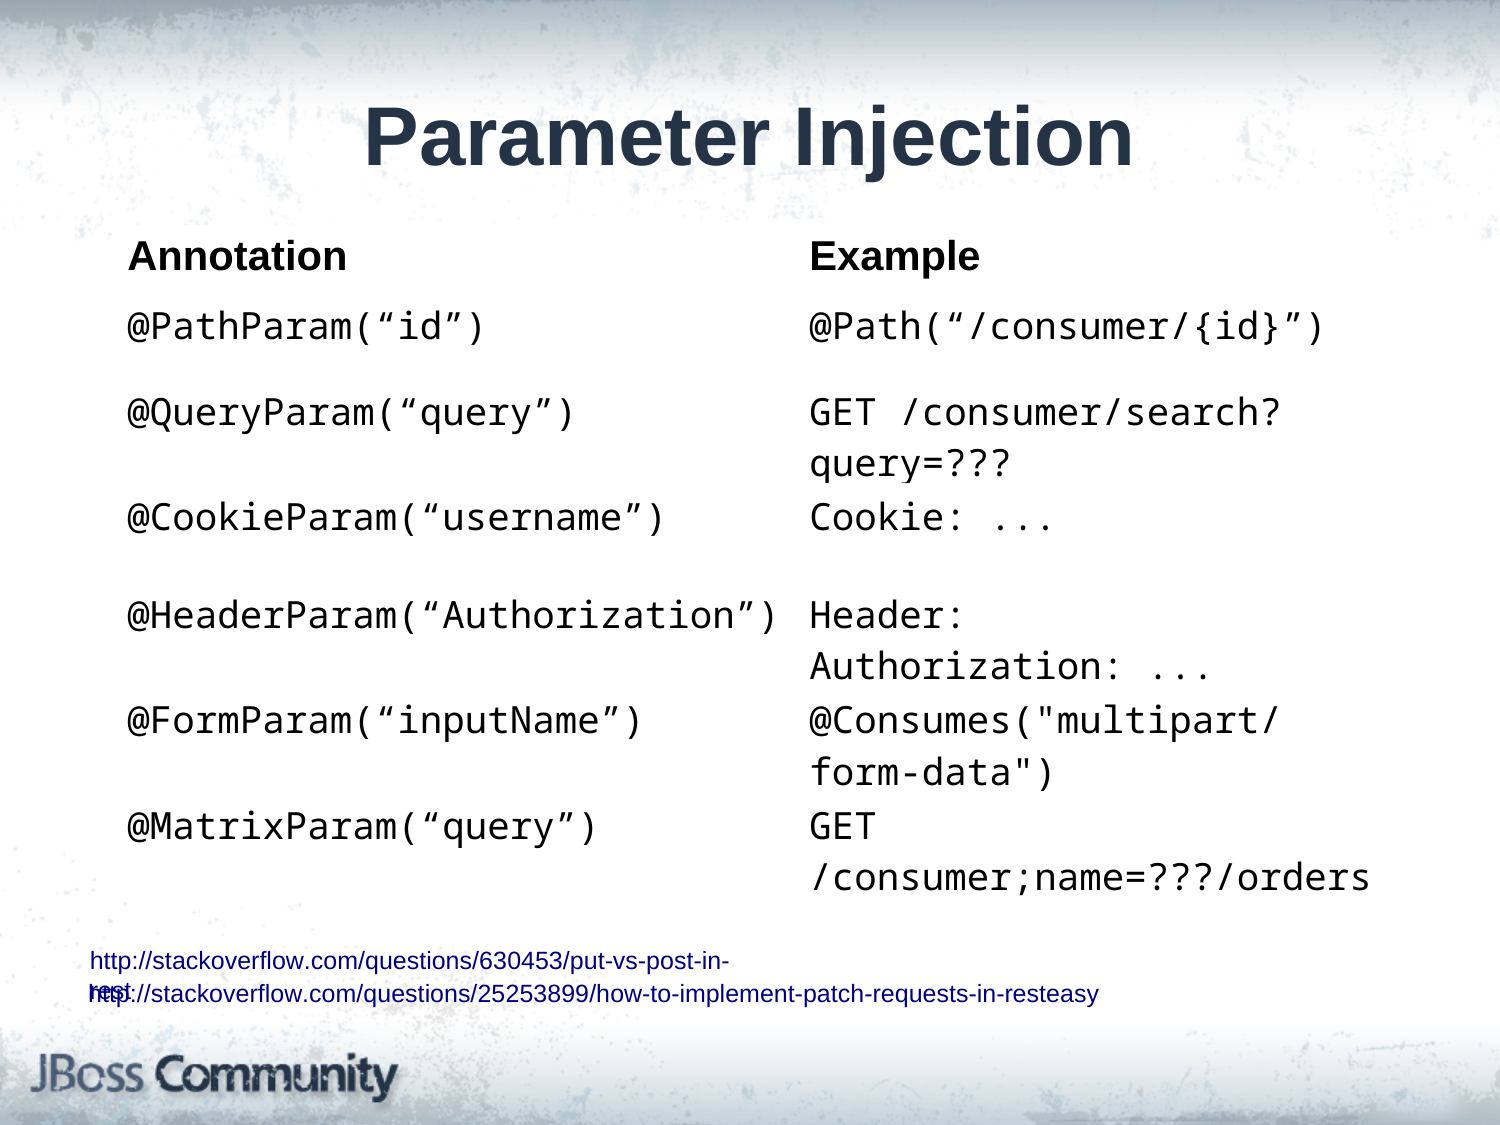

# Parameter Injection
| Annotation | Example |
| --- | --- |
| @PathParam(“id”) | @Path(“/consumer/{id}”) |
| @QueryParam(“query”) | GET /consumer/search?query=??? |
| @CookieParam(“username”) | Cookie: ... |
| @HeaderParam(“Authorization”) | Header: Authorization: ... |
| @FormParam(“inputName”) | @Consumes("multipart/form-data") |
| @MatrixParam(“query”) | GET /consumer;name=???/orders |
http://stackoverflow.com/questions/630453/put-vs-post-in-rest
http://stackoverflow.com/questions/25253899/how-to-implement-patch-requests-in-resteasy